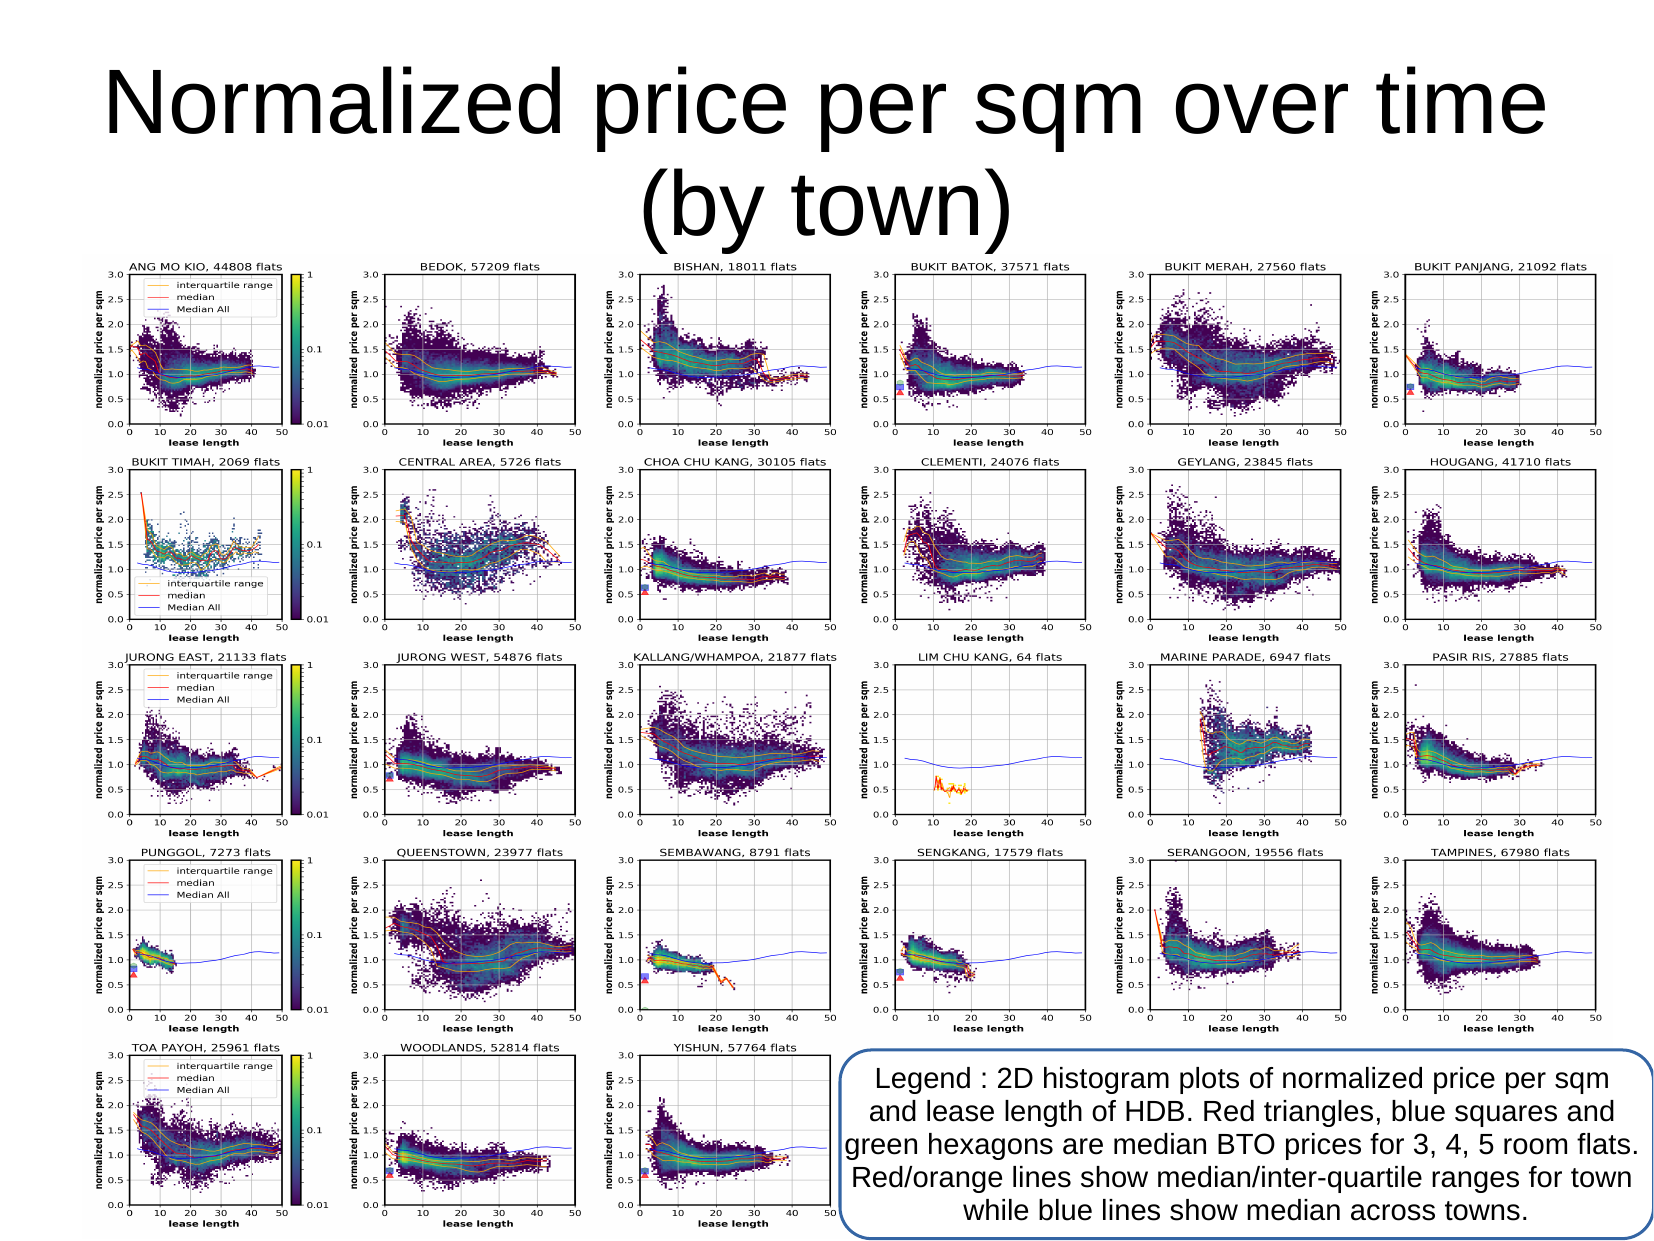

# Normalized price per sqm over time (by town)
Legend : 2D histogram plots of normalized price per sqm
and lease length of HDB. Red triangles, blue squares and
green hexagons are median BTO prices for 3, 4, 5 room flats.
Red/orange lines show median/inter-quartile ranges for town
while blue lines show median across towns.